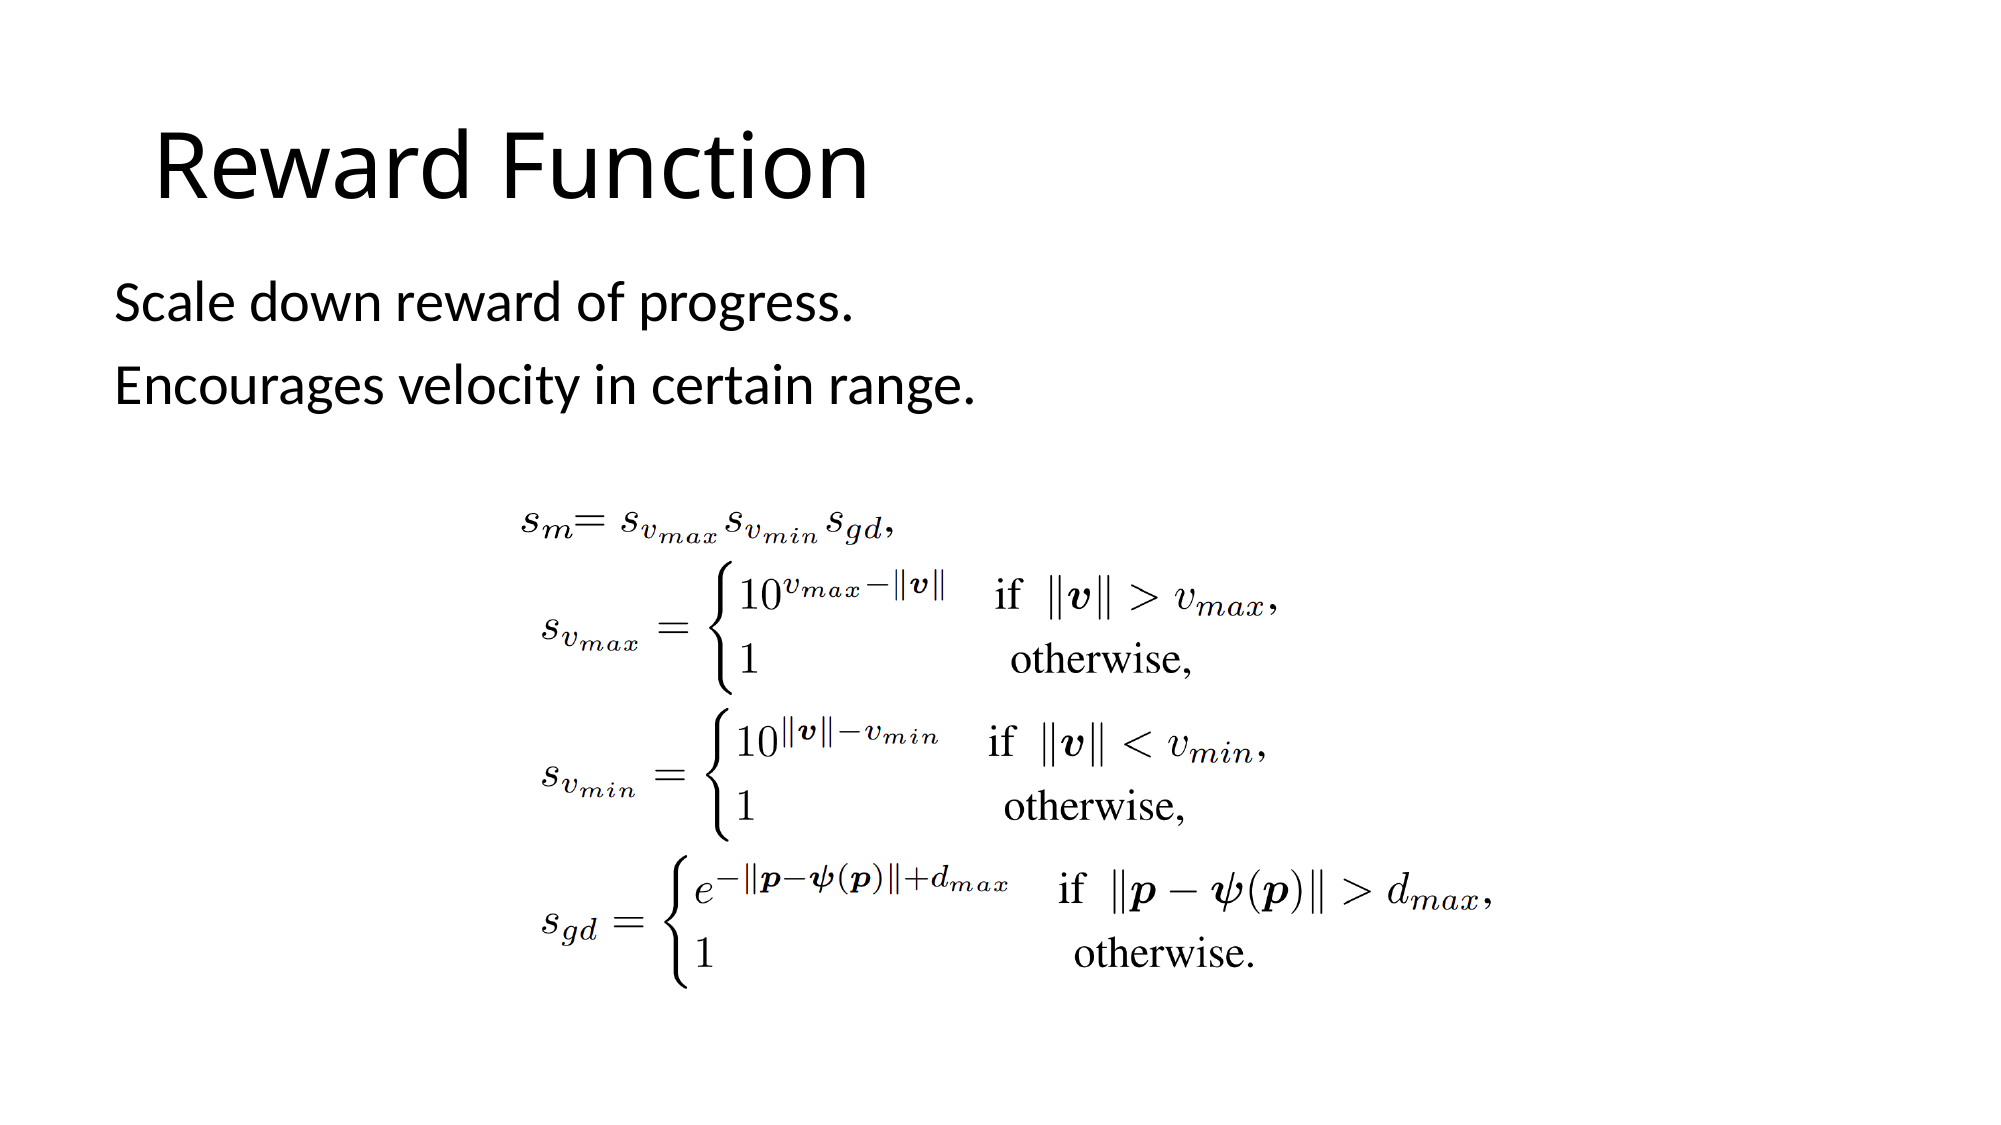

# Reward Function
Scale down reward of progress.
Encourages velocity in certain range.